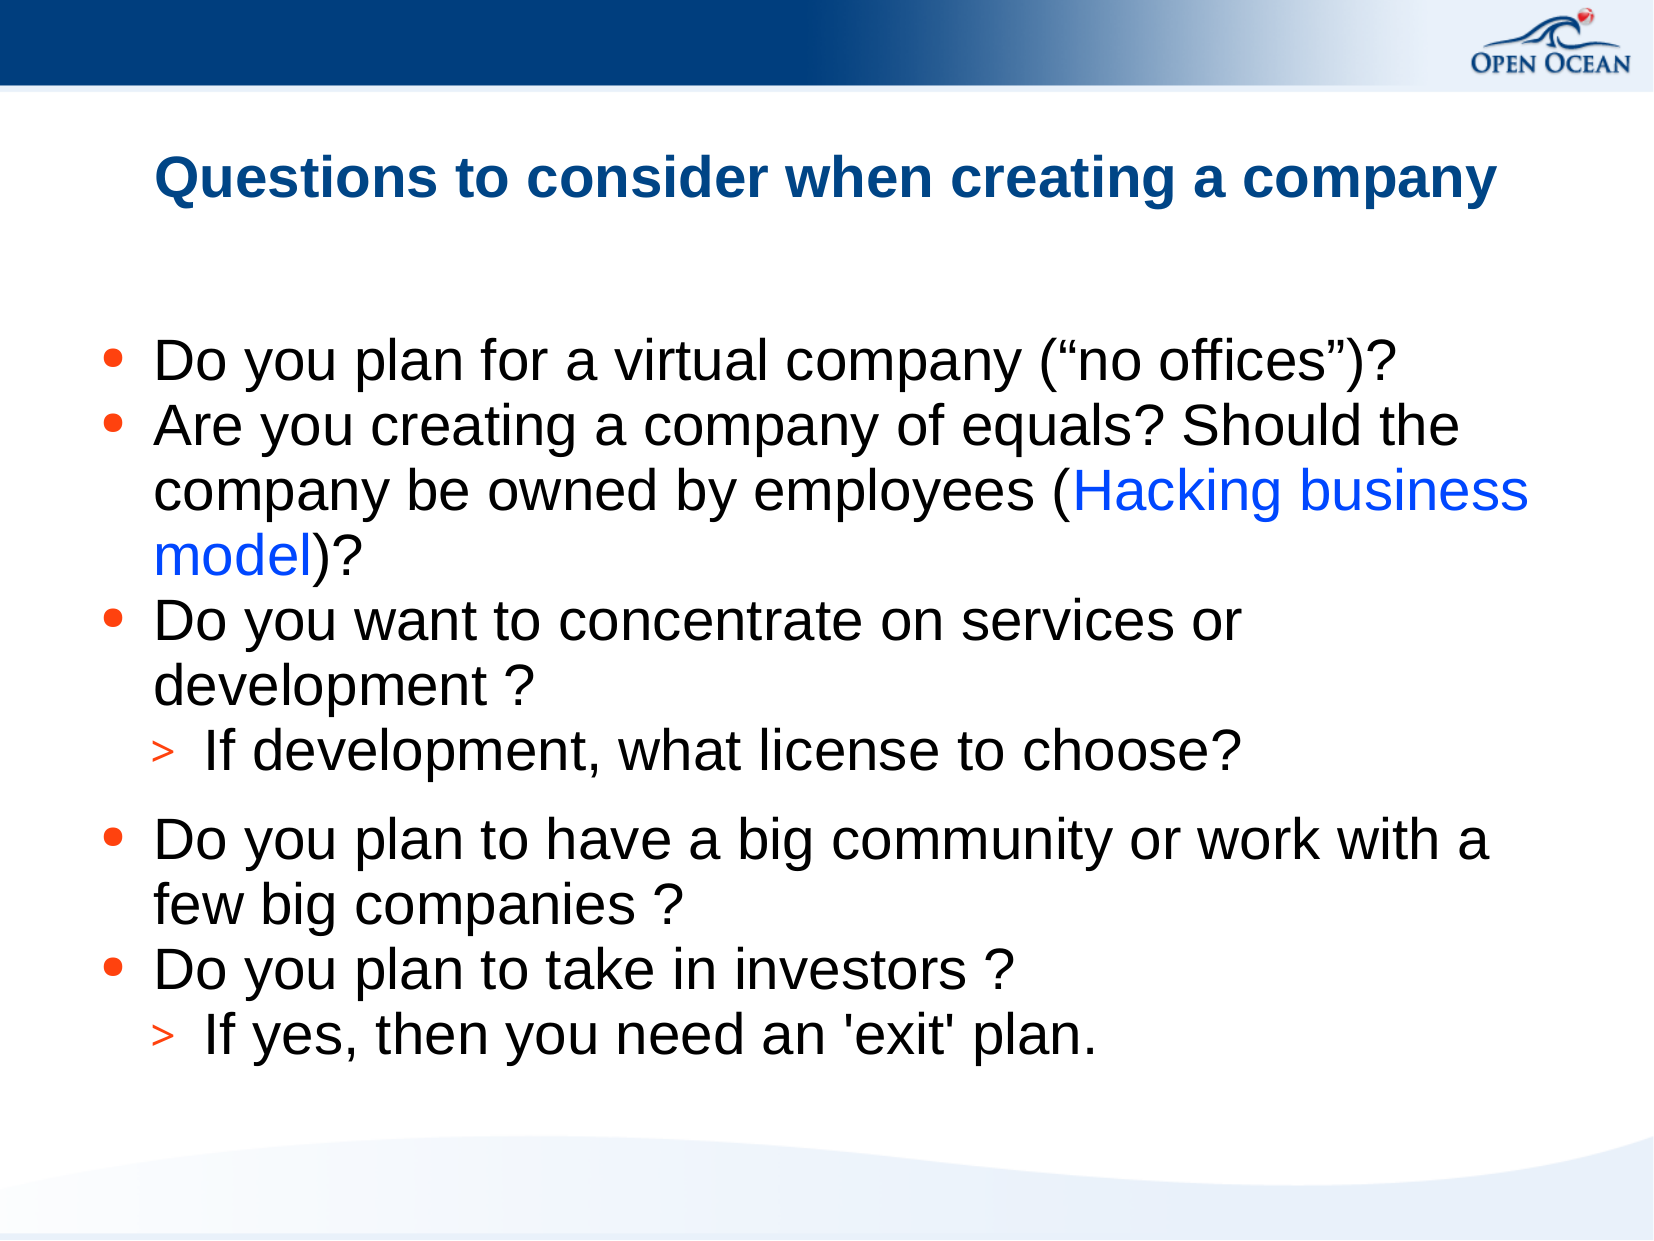

# Questions to consider when creating a company
Do you plan for a virtual company (“no offices”)?
Are you creating a company of equals? Should the company be owned by employees (Hacking business model)?
Do you want to concentrate on services or development ?
If development, what license to choose?
Do you plan to have a big community or work with a few big companies ?
Do you plan to take in investors ?
If yes, then you need an 'exit' plan.